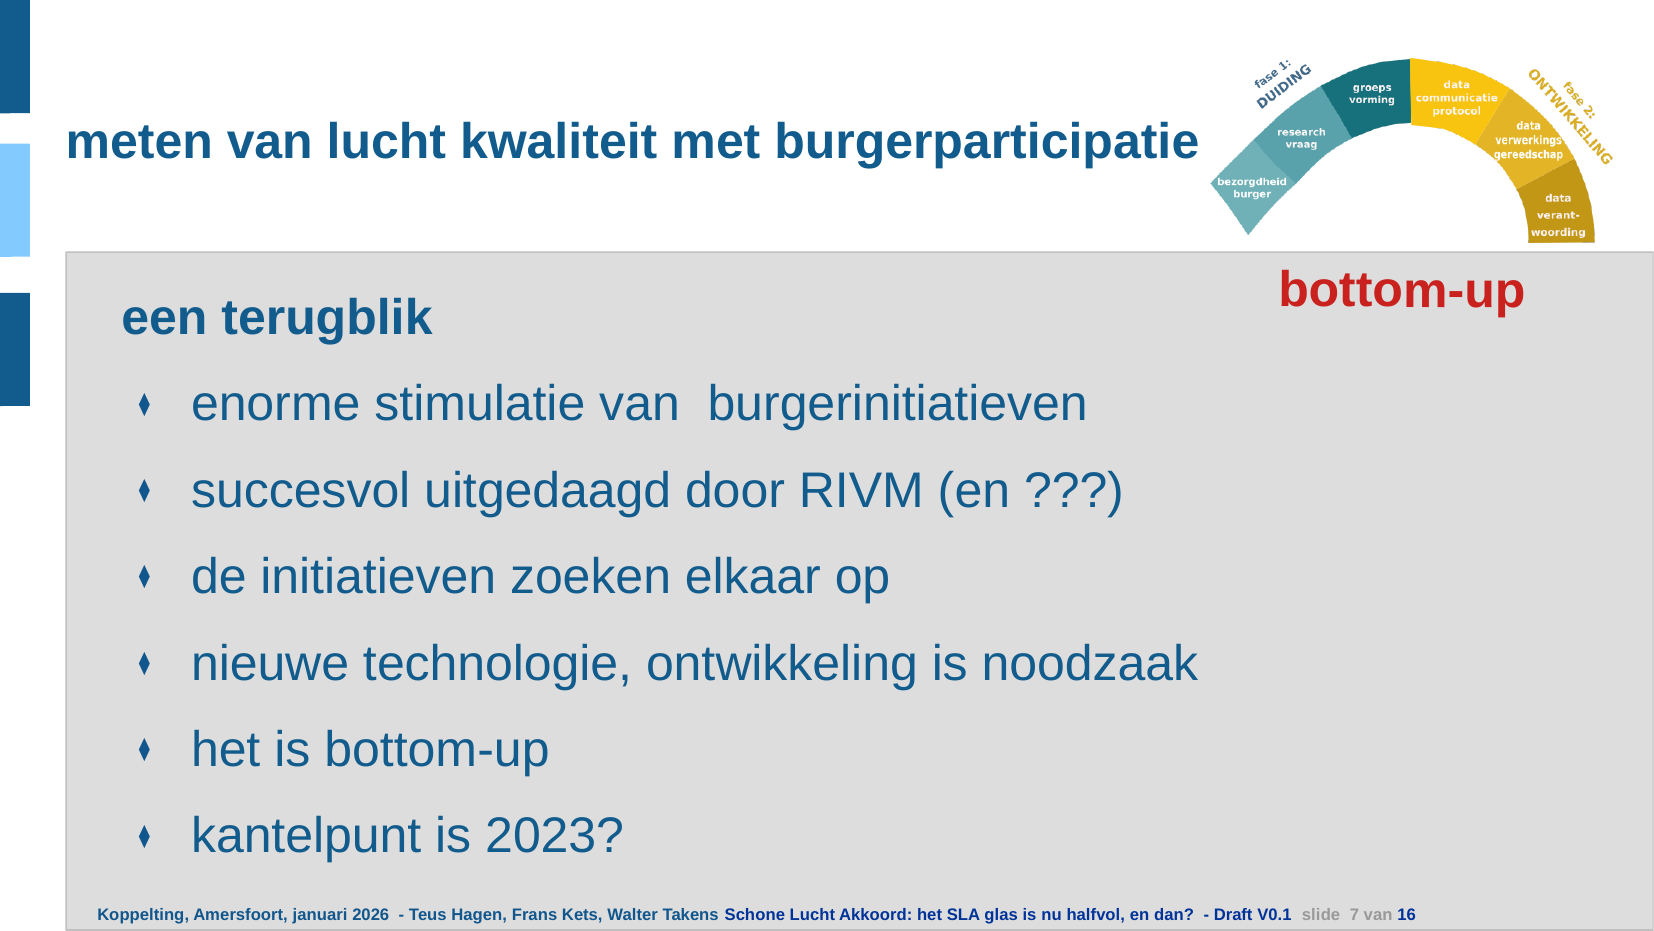

# meten van lucht kwaliteit met burgerparticipatie
bottom-up
een terugblik
enorme stimulatie van burgerinitiatieven
succesvol uitgedaagd door RIVM (en ???)
de initiatieven zoeken elkaar op
nieuwe technologie, ontwikkeling is noodzaak
het is bottom-up
kantelpunt is 2023?